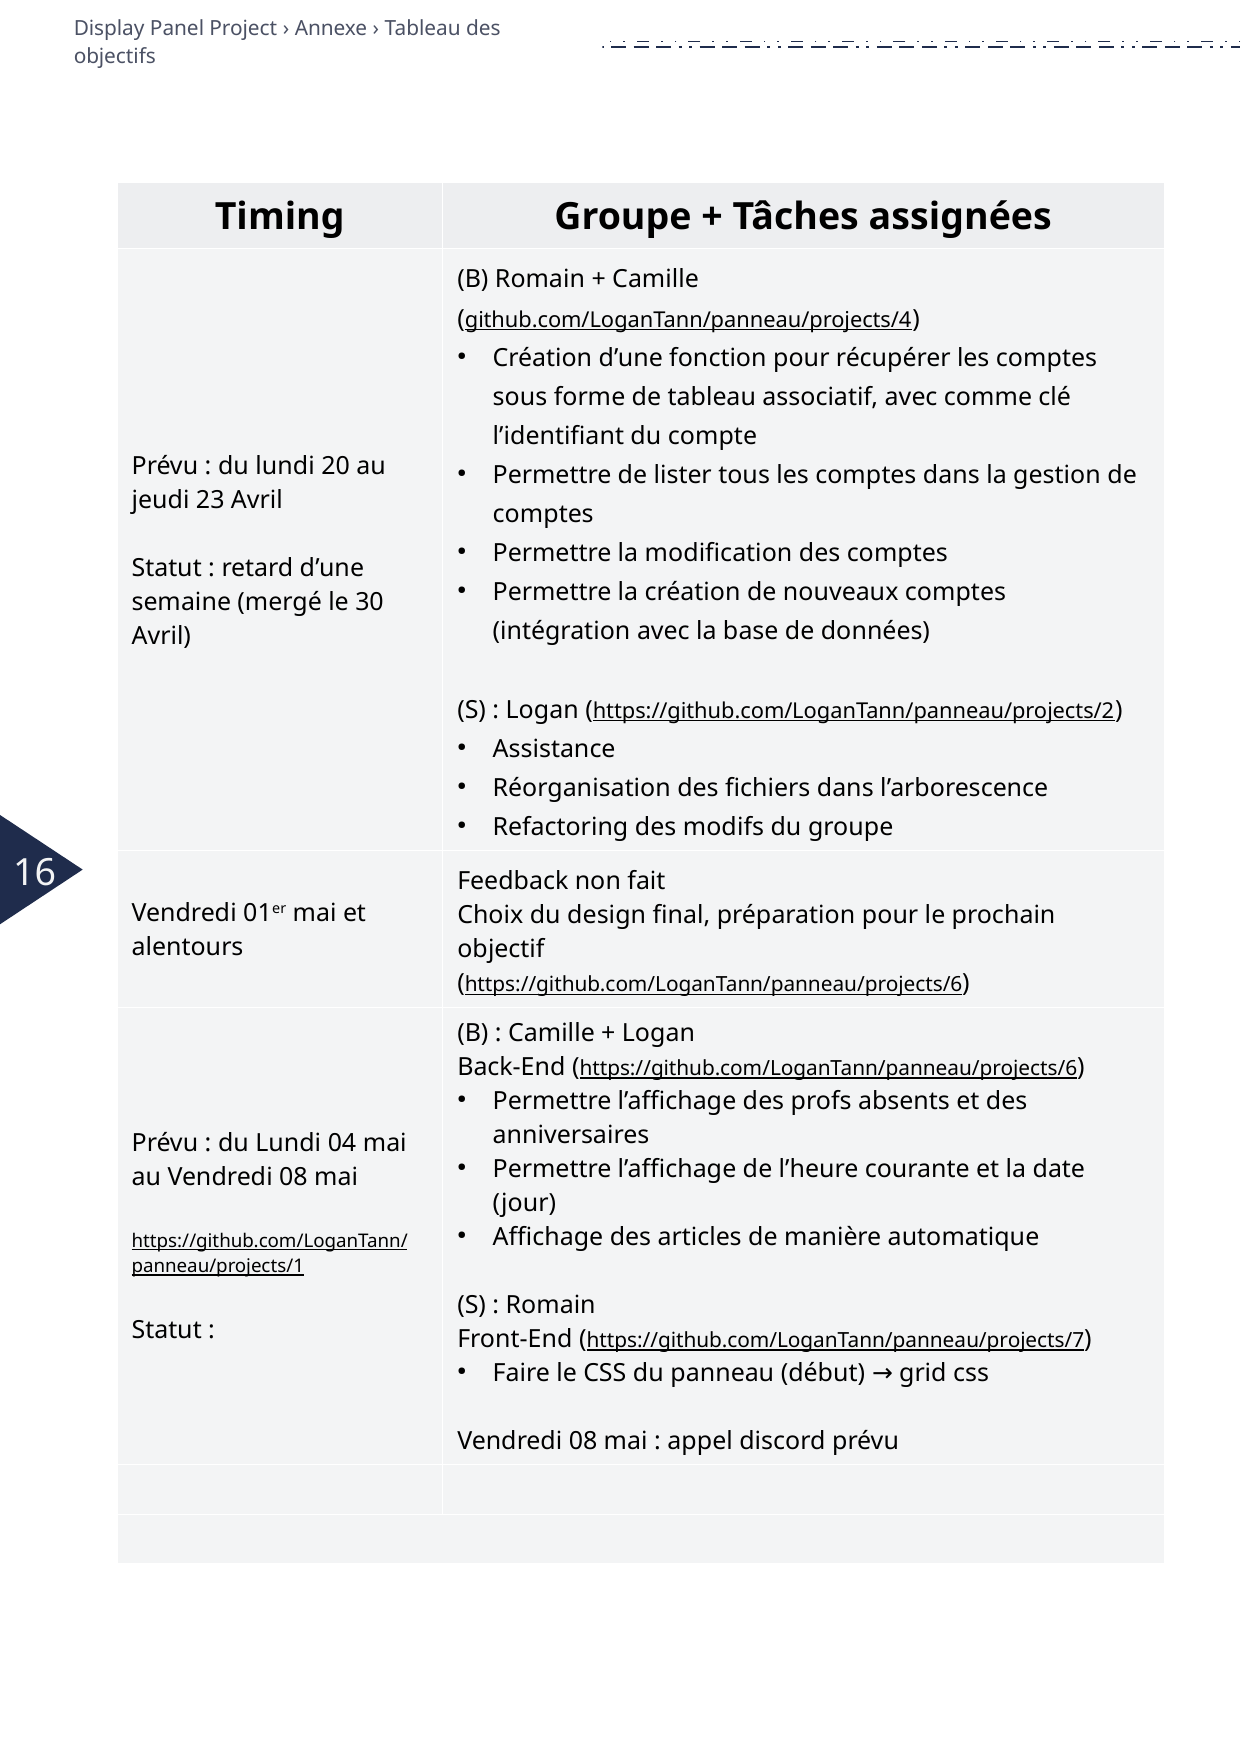

Display Panel Project › Annexe › Tableau des objectifs
| Timing | Groupe + Tâches assignées |
| --- | --- |
| Prévu : du lundi 20 au jeudi 23 Avril Statut : retard d’une semaine (mergé le 30 Avril) | (B) Romain + Camille (github.com/LoganTann/panneau/projects/4) Création d’une fonction pour récupérer les comptes sous forme de tableau associatif, avec comme clé l’identifiant du compte Permettre de lister tous les comptes dans la gestion de comptes Permettre la modification des comptes Permettre la création de nouveaux comptes (intégration avec la base de données) (S) : Logan (https://github.com/LoganTann/panneau/projects/2) Assistance Réorganisation des fichiers dans l’arborescence Refactoring des modifs du groupe |
| Vendredi 01er mai et alentours | Feedback non fait Choix du design final, préparation pour le prochain objectif (https://github.com/LoganTann/panneau/projects/6) |
| Prévu : du Lundi 04 mai au Vendredi 08 mai https://github.com/LoganTann/panneau/projects/1 Statut : | (B) : Camille + Logan Back-End (https://github.com/LoganTann/panneau/projects/6) Permettre l’affichage des profs absents et des anniversaires Permettre l’affichage de l’heure courante et la date (jour) Affichage des articles de manière automatique (S) : Romain Front-End (https://github.com/LoganTann/panneau/projects/7) Faire le CSS du panneau (début) → grid css Vendredi 08 mai : appel discord prévu |
| | |
| | |